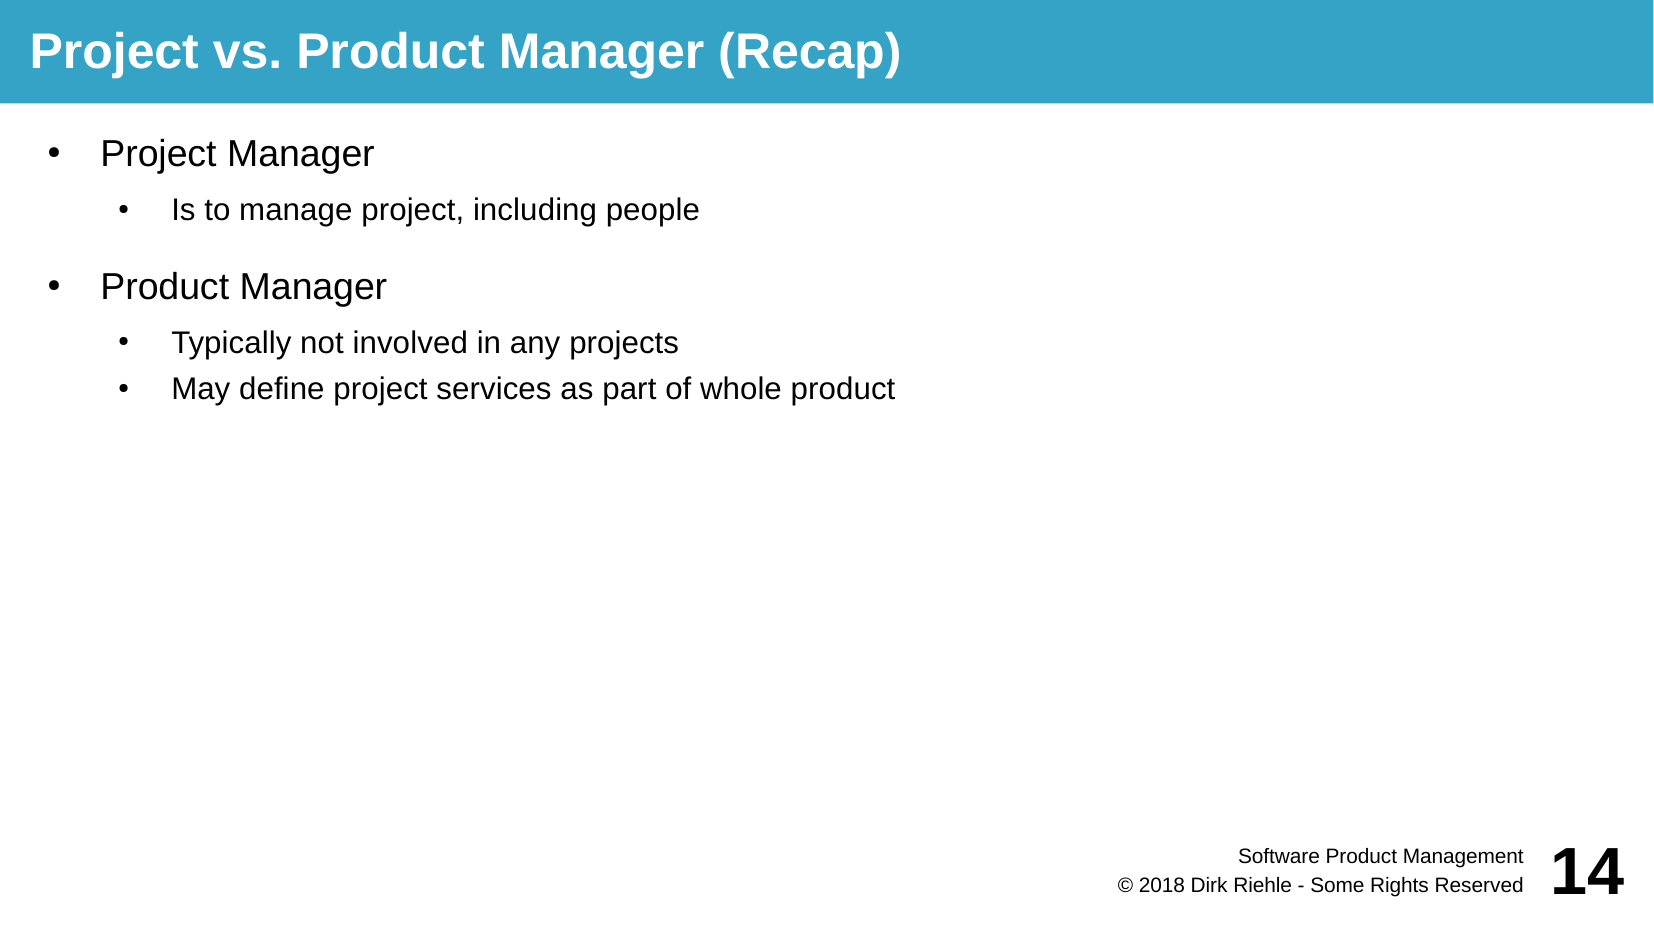

# Project vs. Product Manager (Recap)
Project Manager
Is to manage project, including people
Product Manager
Typically not involved in any projects
May define project services as part of whole product
Software Product Management
14
© 2018 Dirk Riehle - Some Rights Reserved